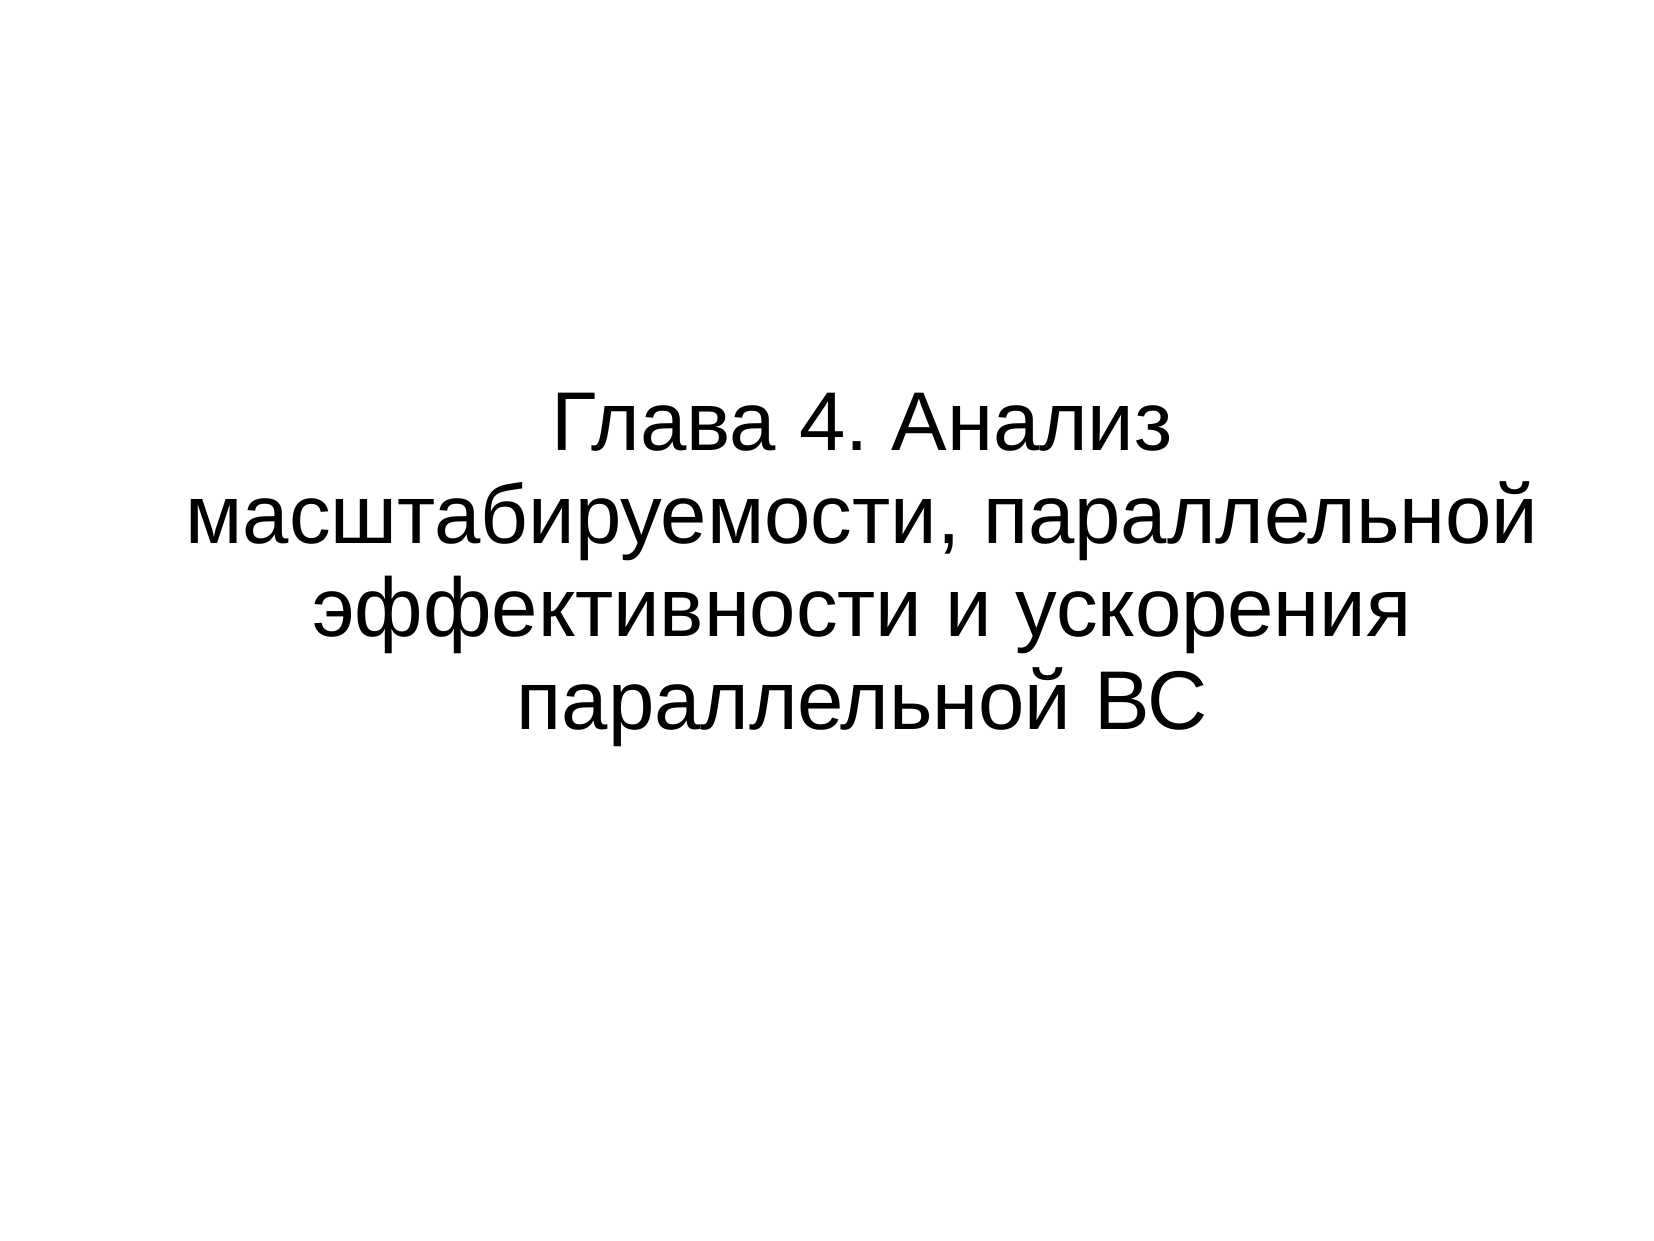

# Глава 4. Анализ масштабируемости, параллельной эффективности и ускорения параллельной ВС